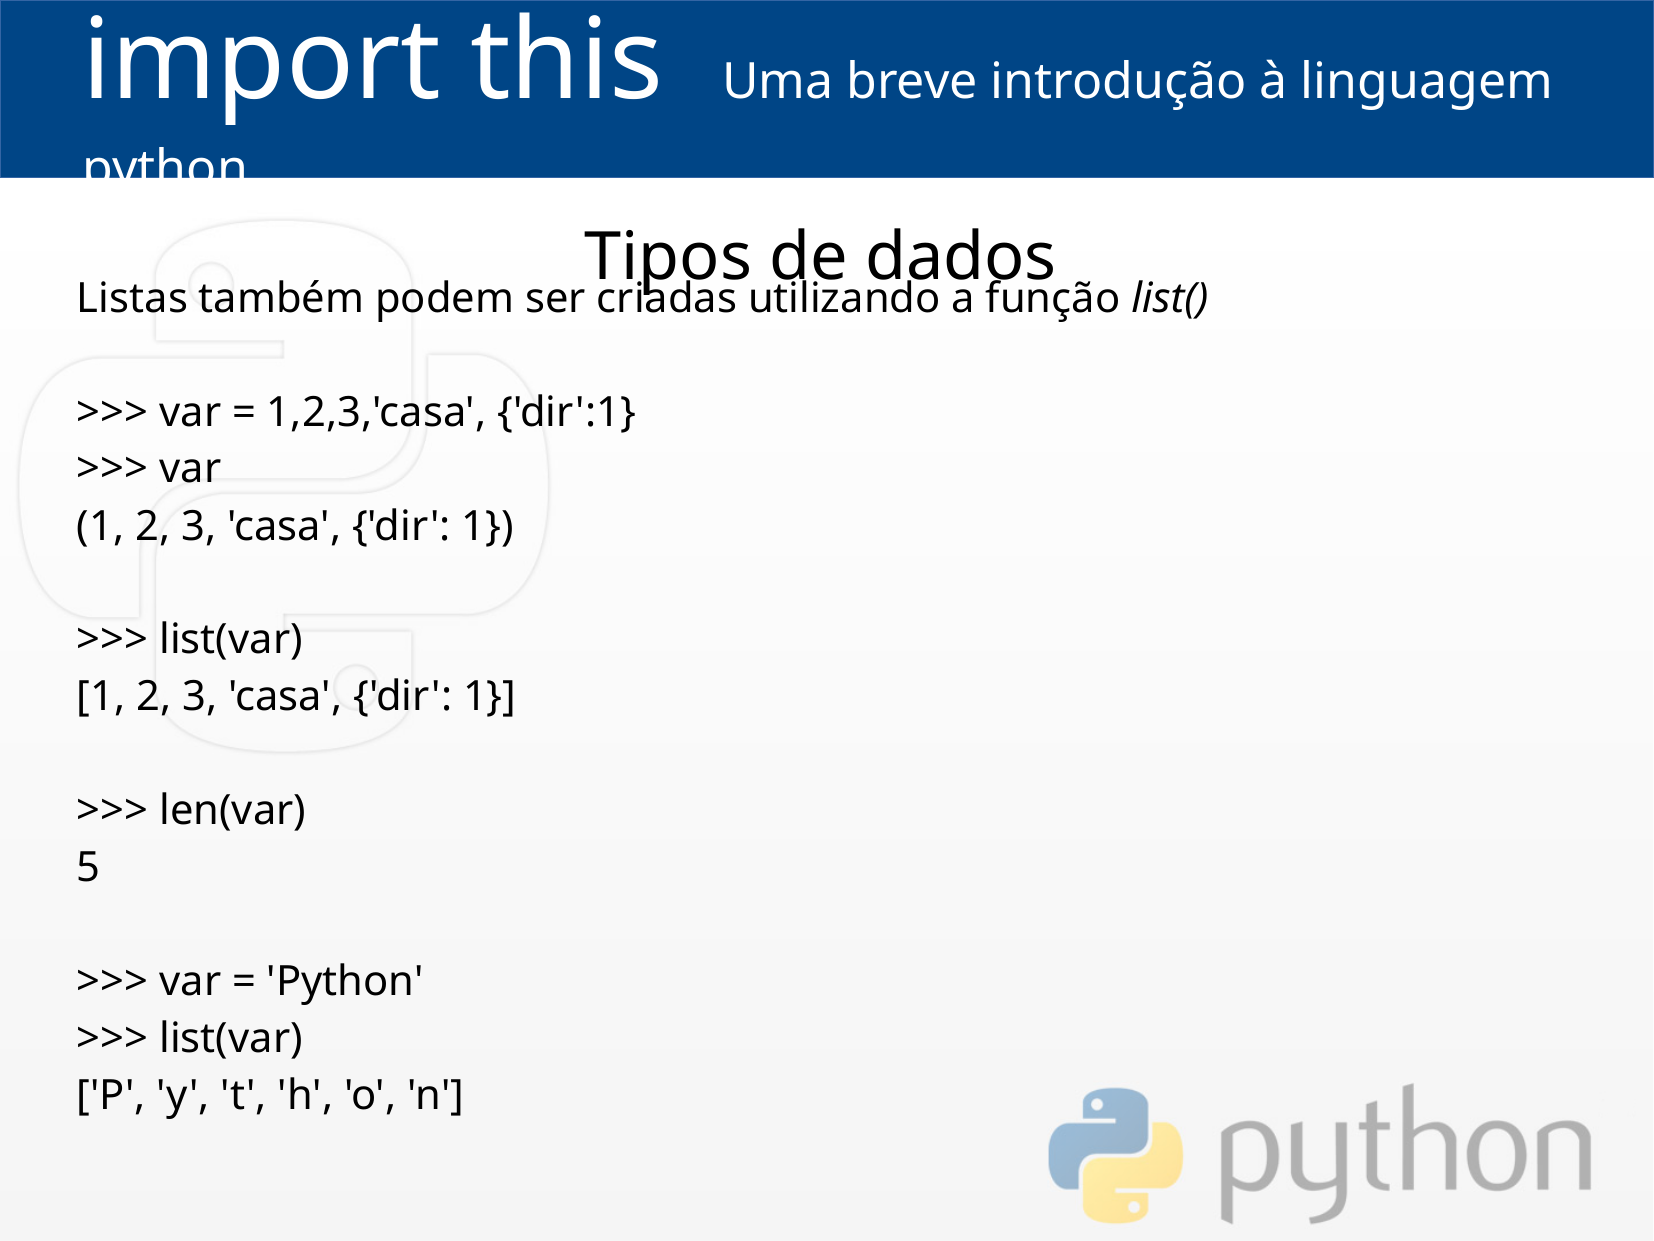

import this Uma breve introdução à linguagem python
Tipos de dados
# Listas também podem ser criadas utilizando a função list()
>>> var = 1,2,3,'casa', {'dir':1}
>>> var
(1, 2, 3, 'casa', {'dir': 1})
>>> list(var)
[1, 2, 3, 'casa', {'dir': 1}]
>>> len(var)
5
>>> var = 'Python'
>>> list(var)
['P', 'y', 't', 'h', 'o', 'n']